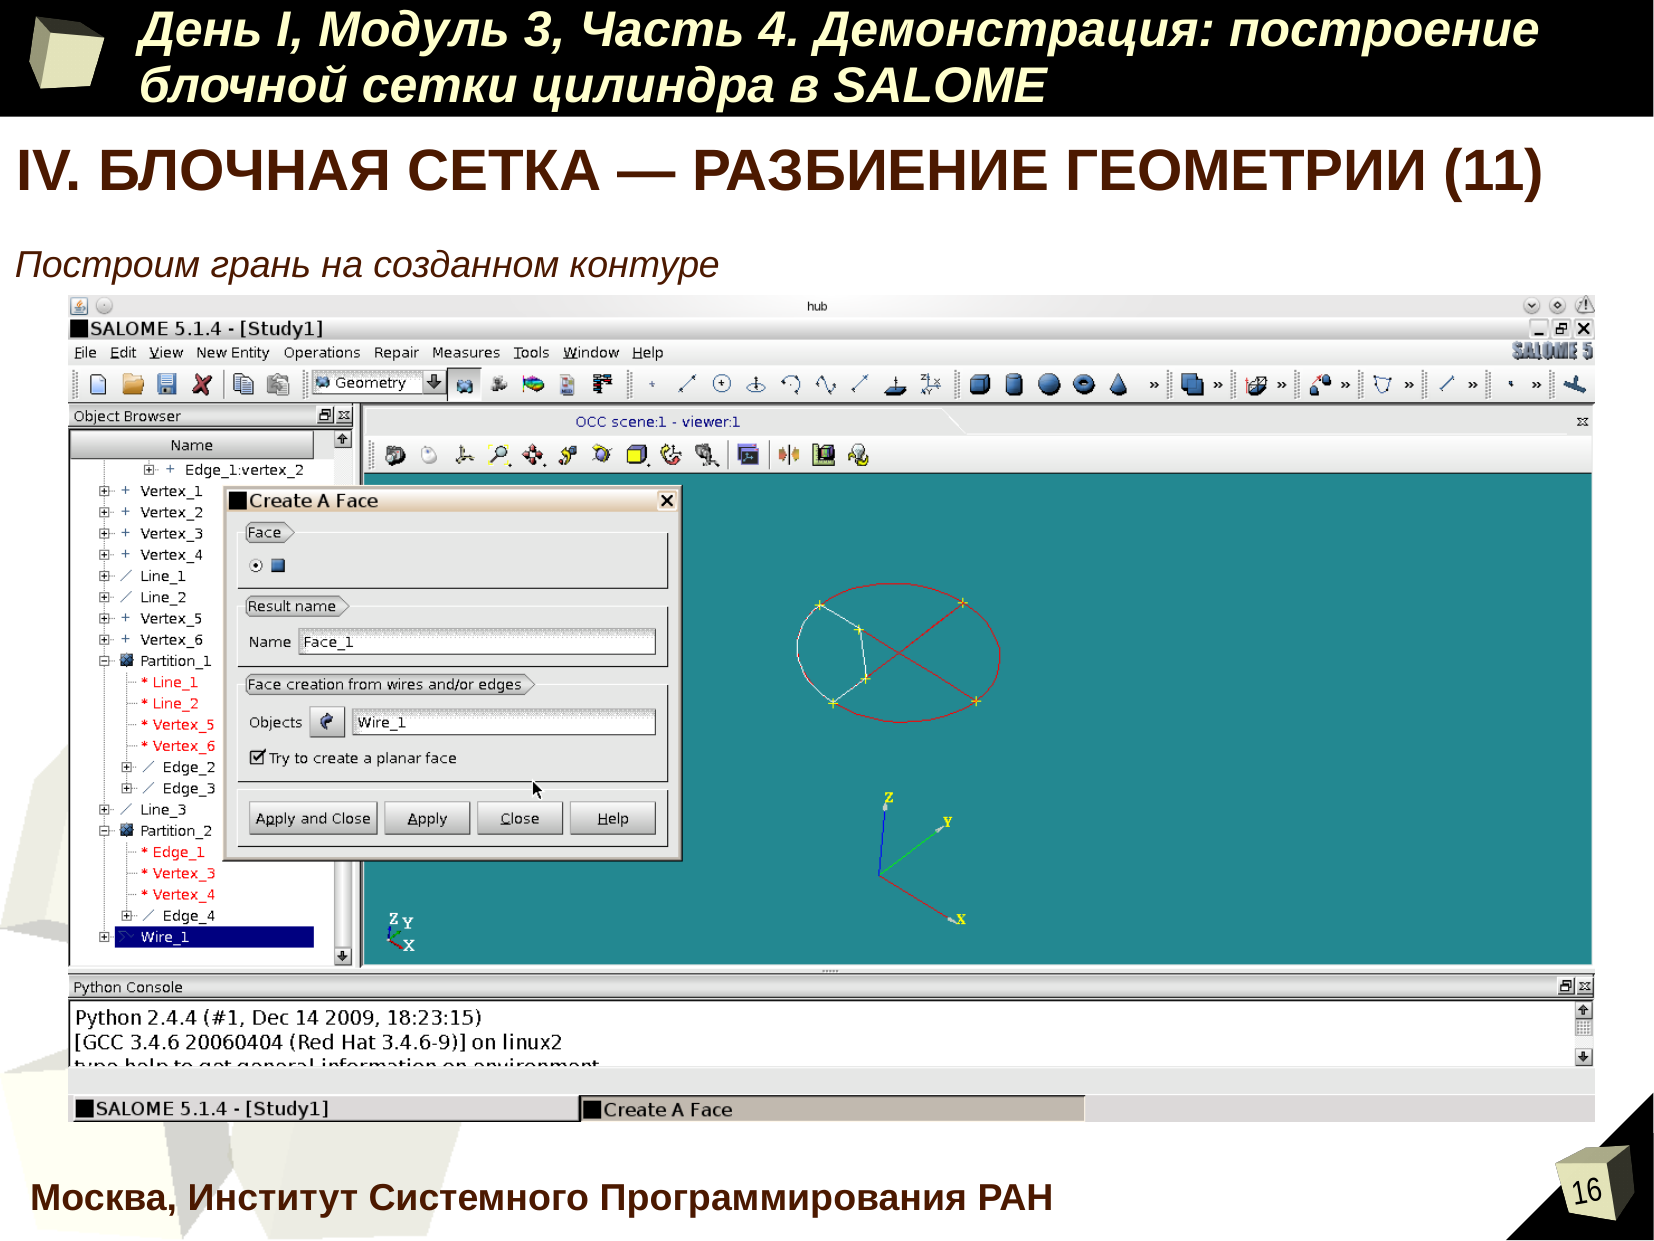

IV. БЛОЧНАЯ СЕТКА — РАЗБИЕНИЕ ГЕОМЕТРИИ (11)
Построим грань на созданном контуре